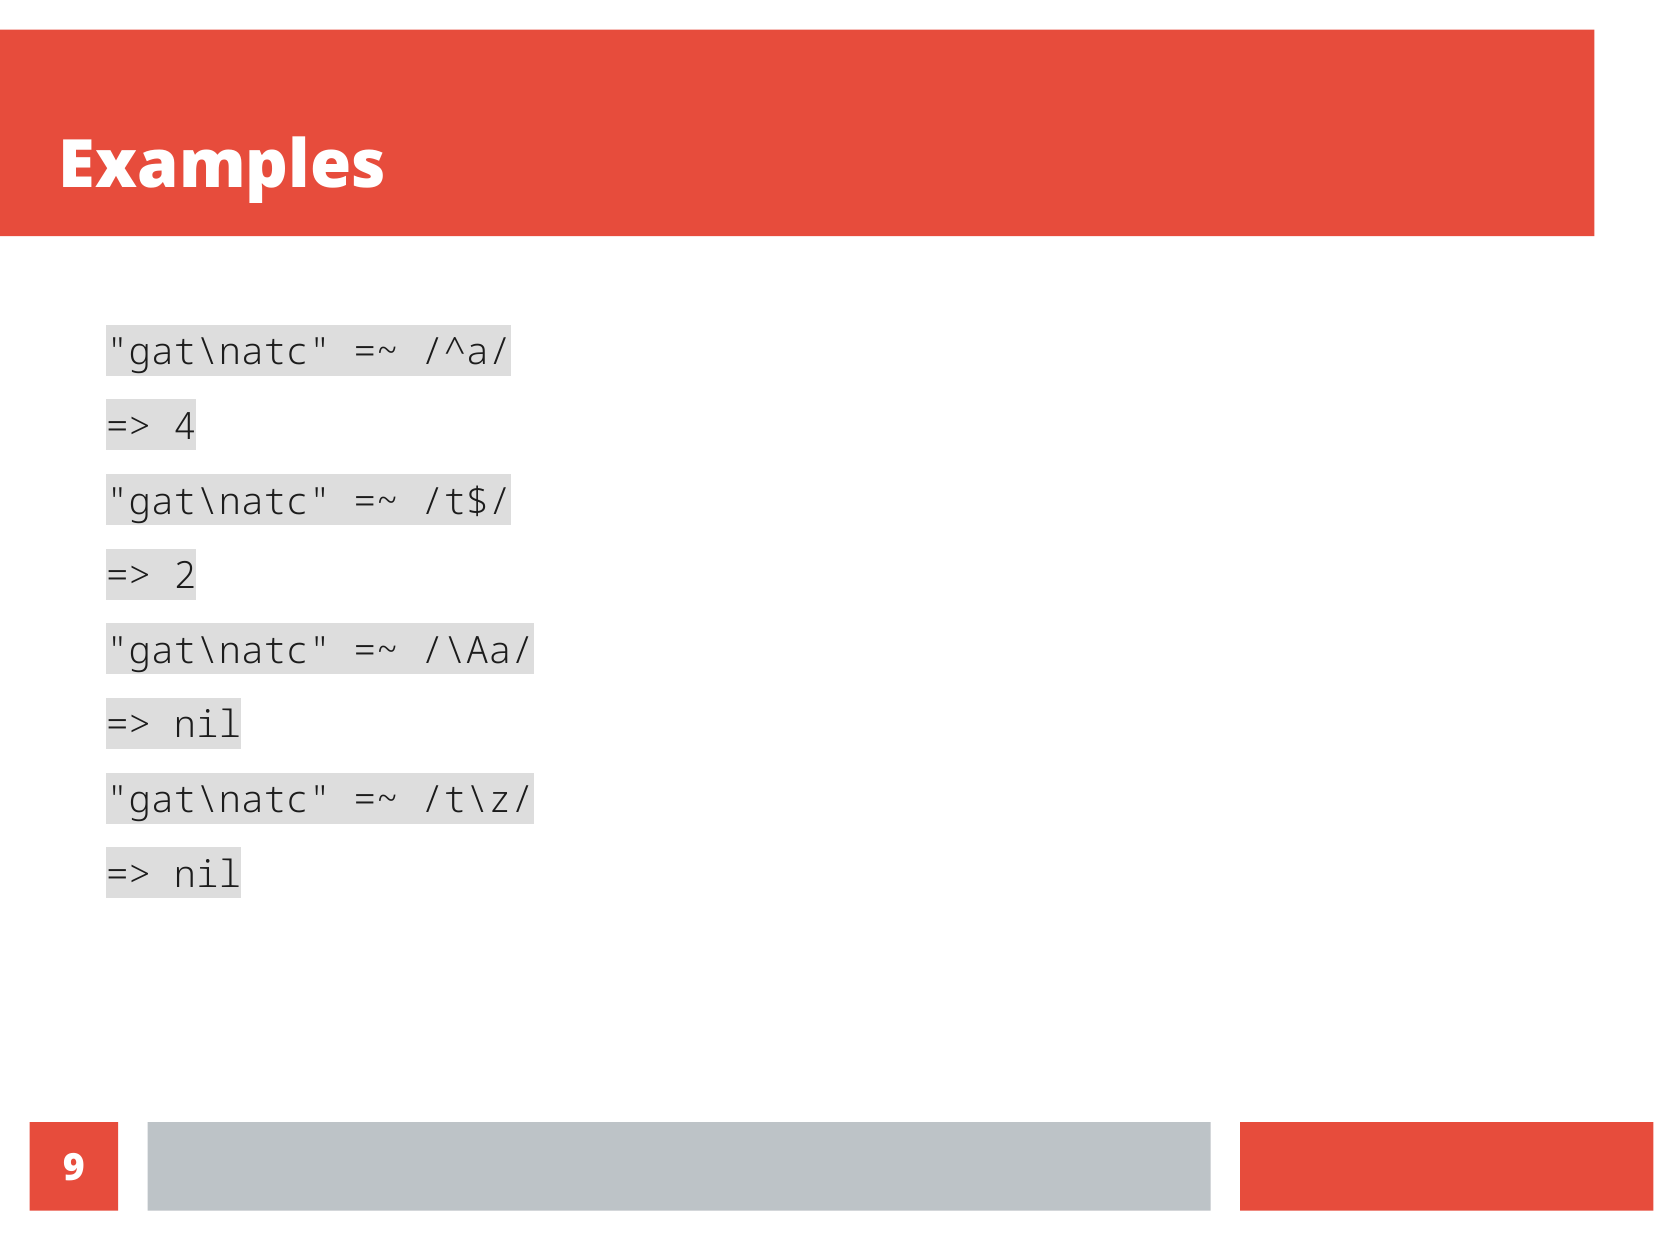

# Examples
"gat\natc" =~ /^a/
=> 4
"gat\natc" =~ /t$/
=> 2
"gat\natc" =~ /\Aa/
=> nil
"gat\natc" =~ /t\z/
=> nil
9